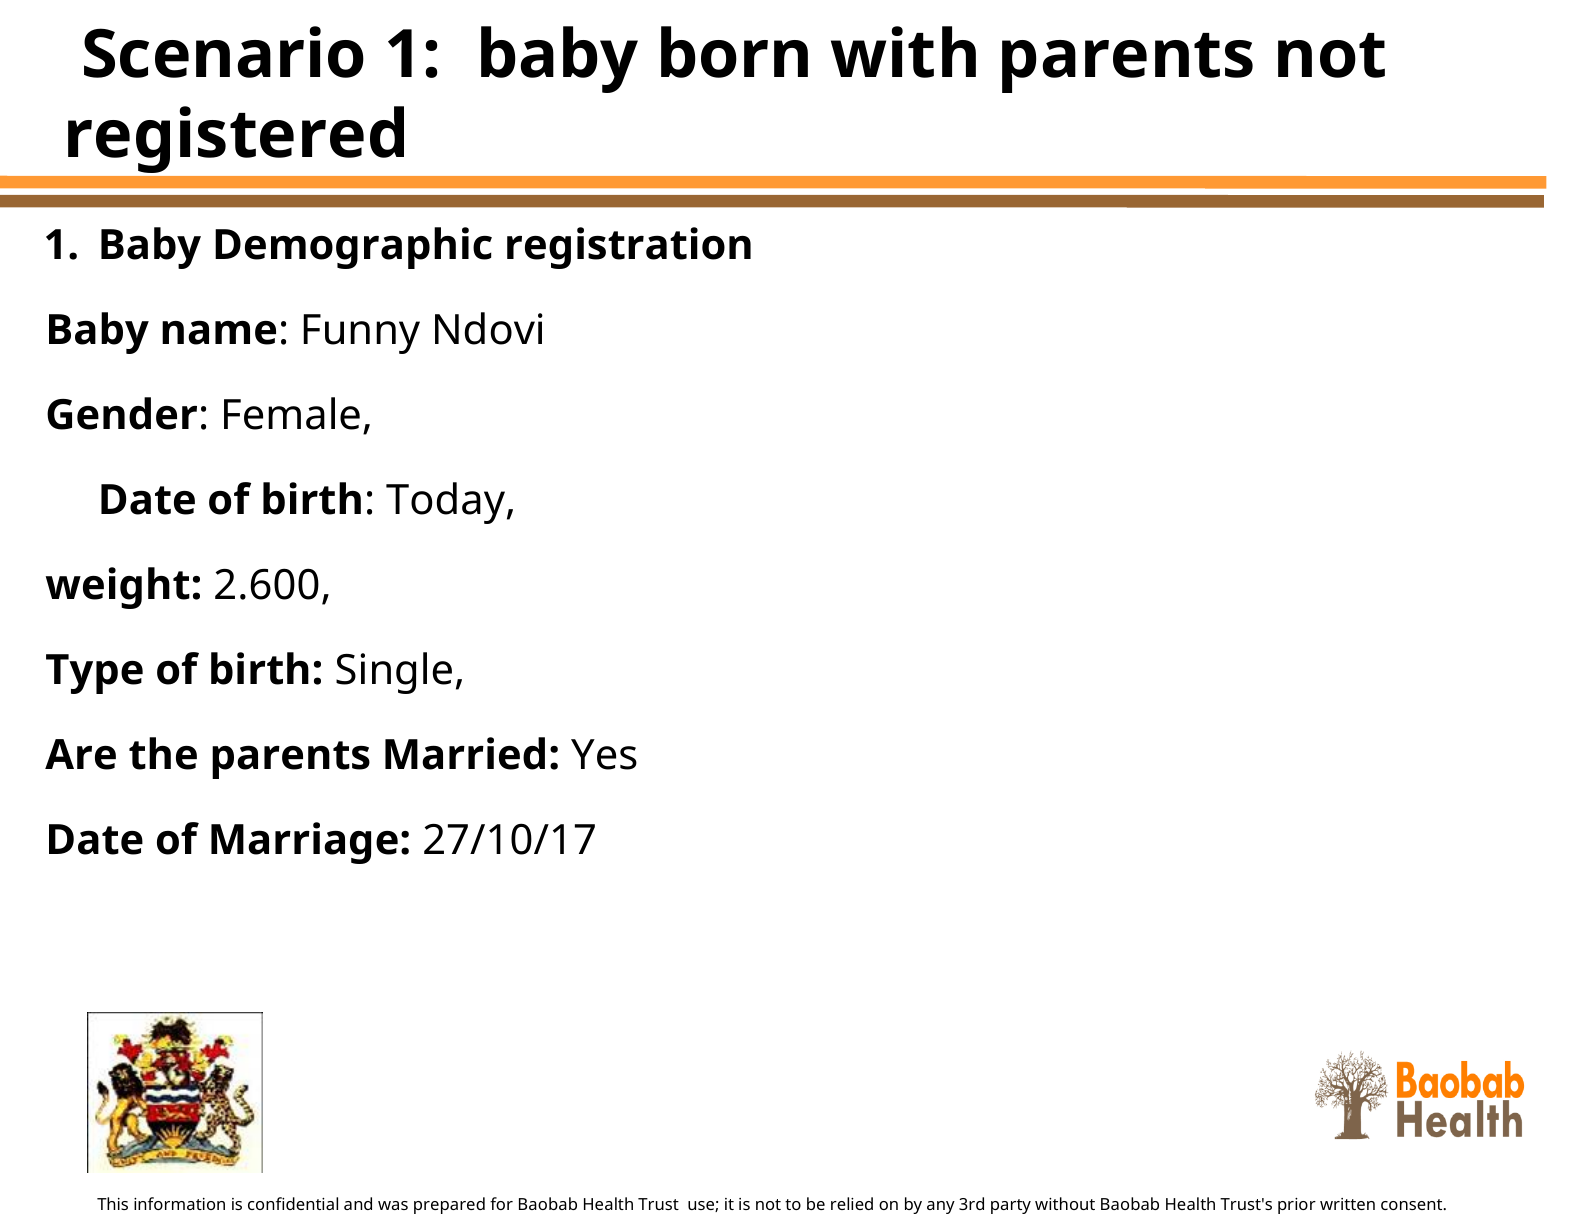

Scenario 1: baby born with parents not registered
Baby Demographic registration
Baby name: Funny Ndovi
Gender: Female,
Date of birth: Today,
weight: 2.600,
Type of birth: Single,
Are the parents Married: Yes
Date of Marriage: 27/10/17